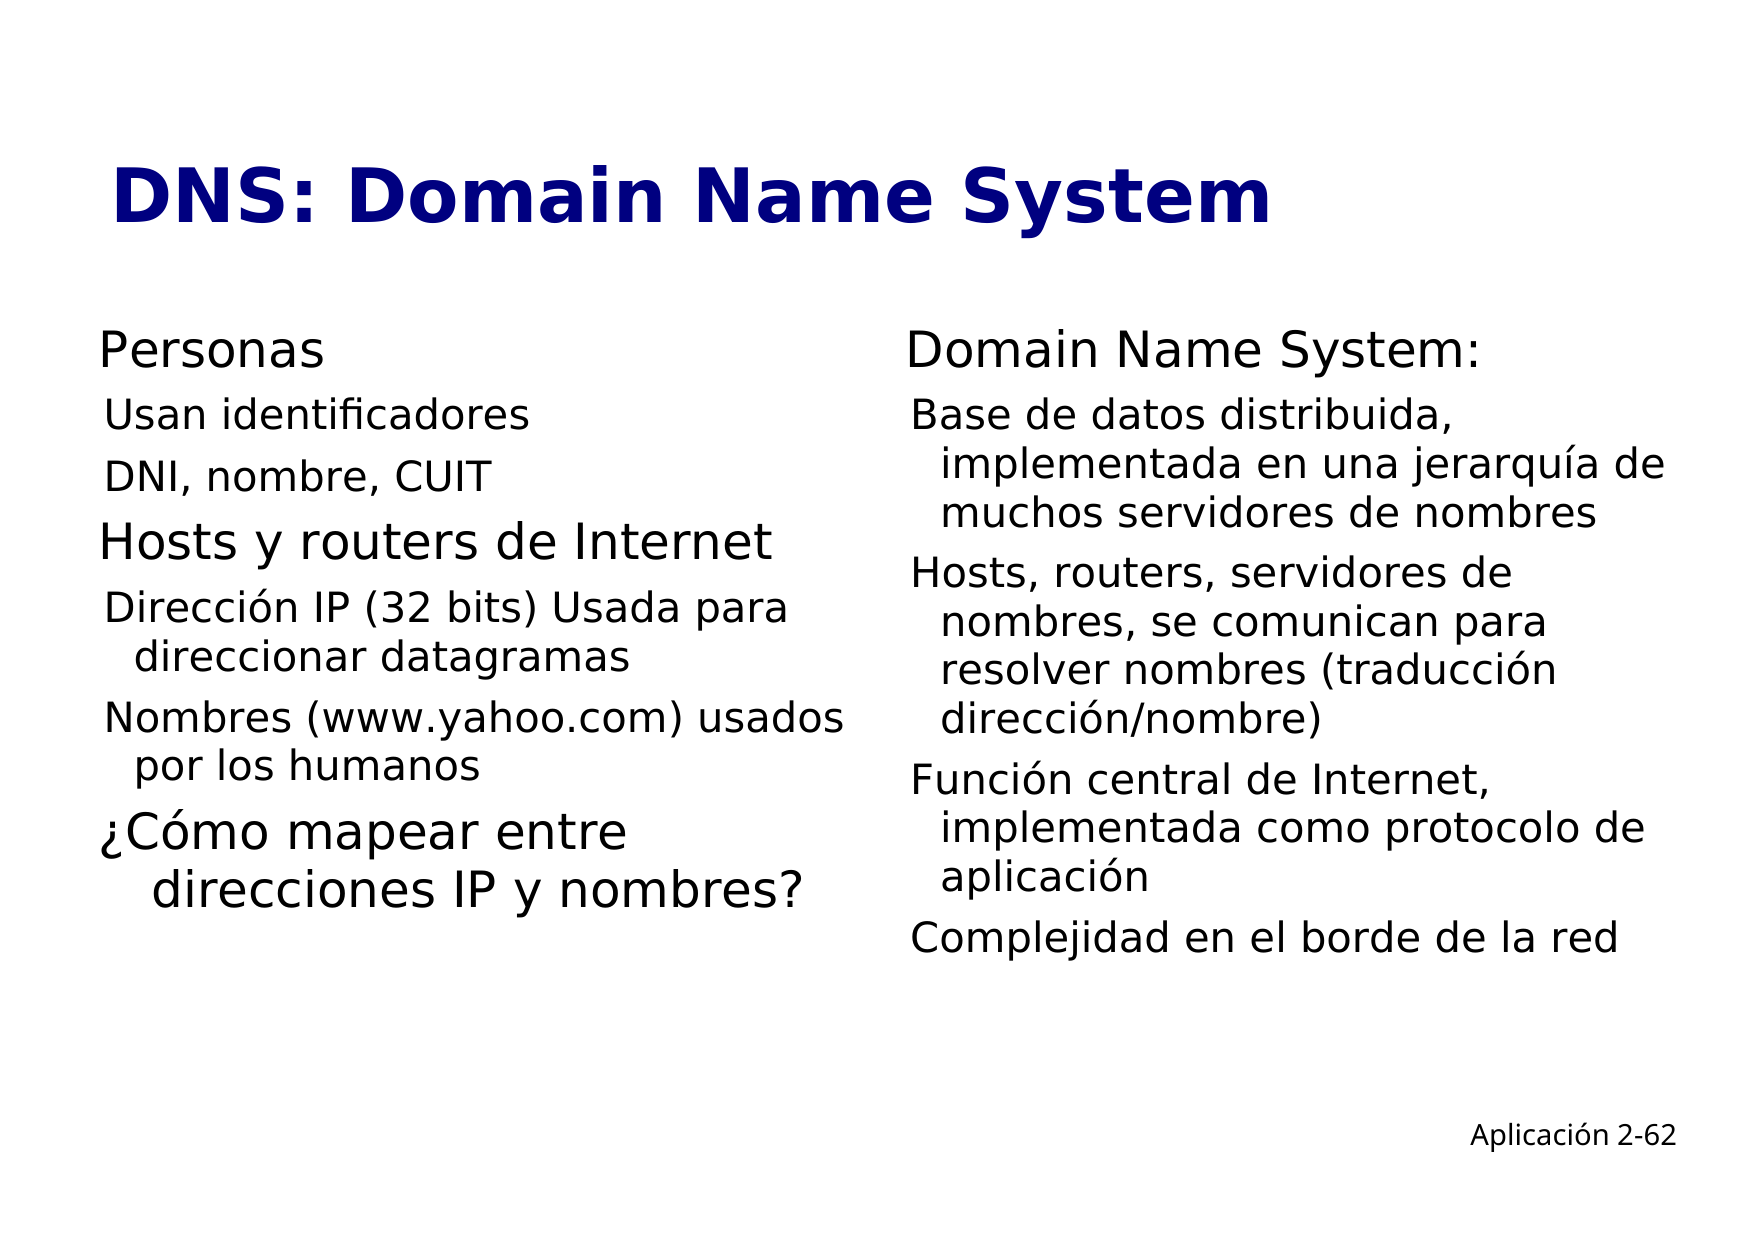

# DNS: Domain Name System
Personas
Usan identificadores
DNI, nombre, CUIT
Hosts y routers de Internet
Dirección IP (32 bits) Usada para direccionar datagramas
Nombres (www.yahoo.com) usados por los humanos
¿Cómo mapear entre direcciones IP y nombres?
Domain Name System:
Base de datos distribuida, implementada en una jerarquía de muchos servidores de nombres
Hosts, routers, servidores de nombres, se comunican para resolver nombres (traducción dirección/nombre)
Función central de Internet, implementada como protocolo de aplicación
Complejidad en el borde de la red